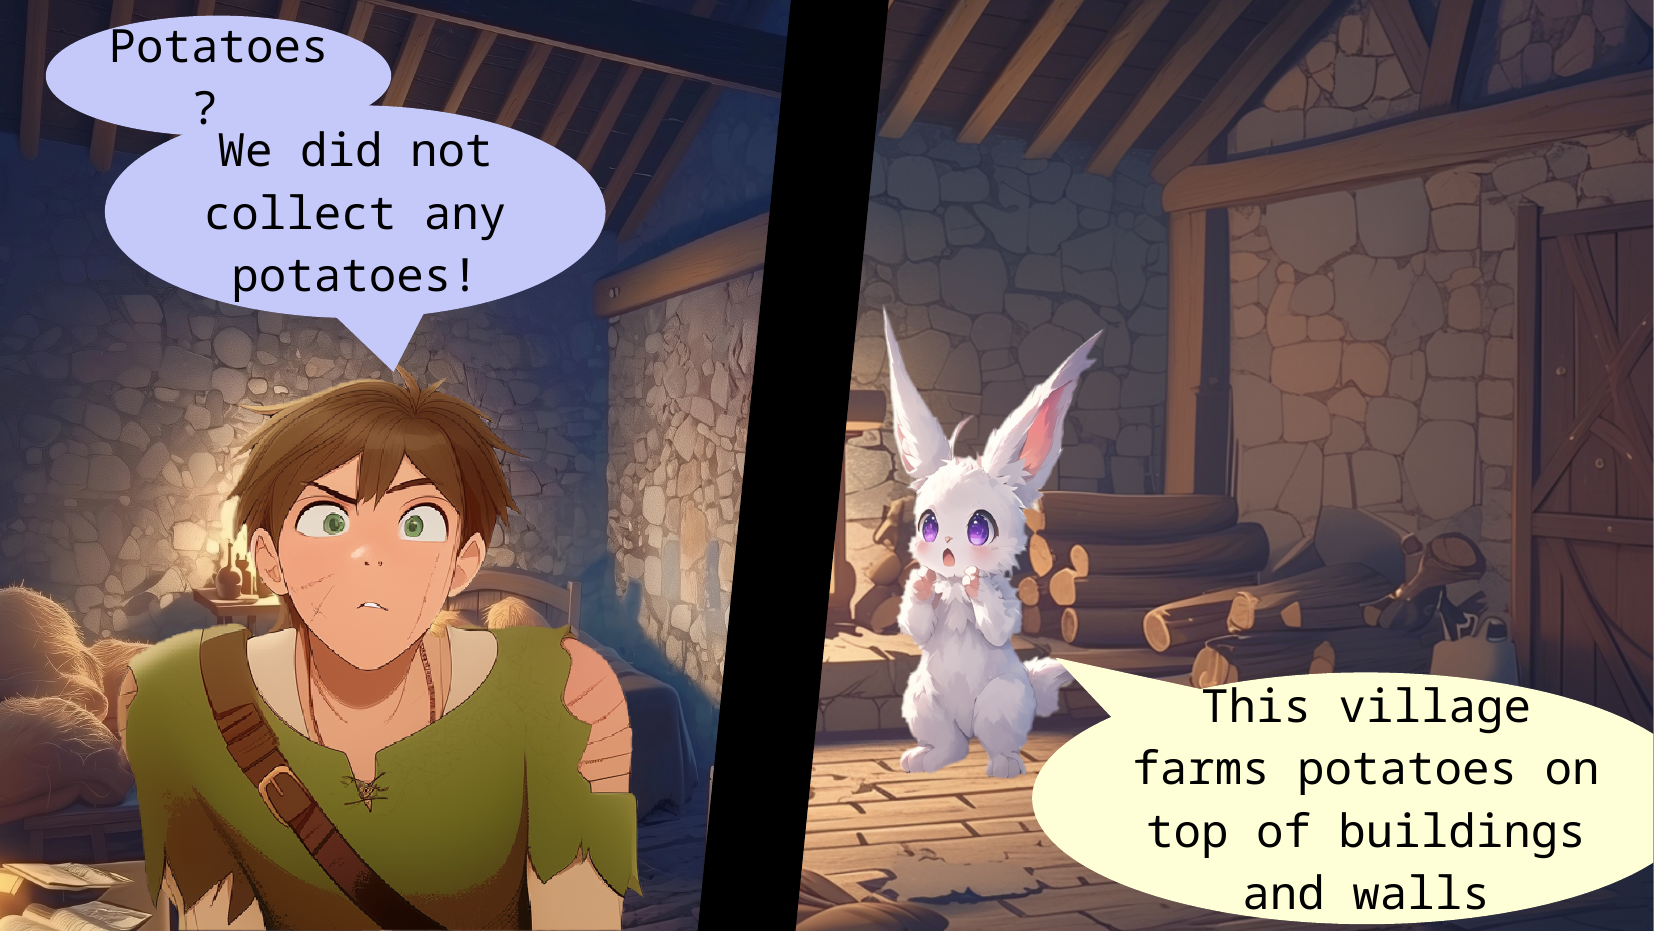

Potatoes?
We did not collect any potatoes!
This village farms potatoes on top of buildings and walls